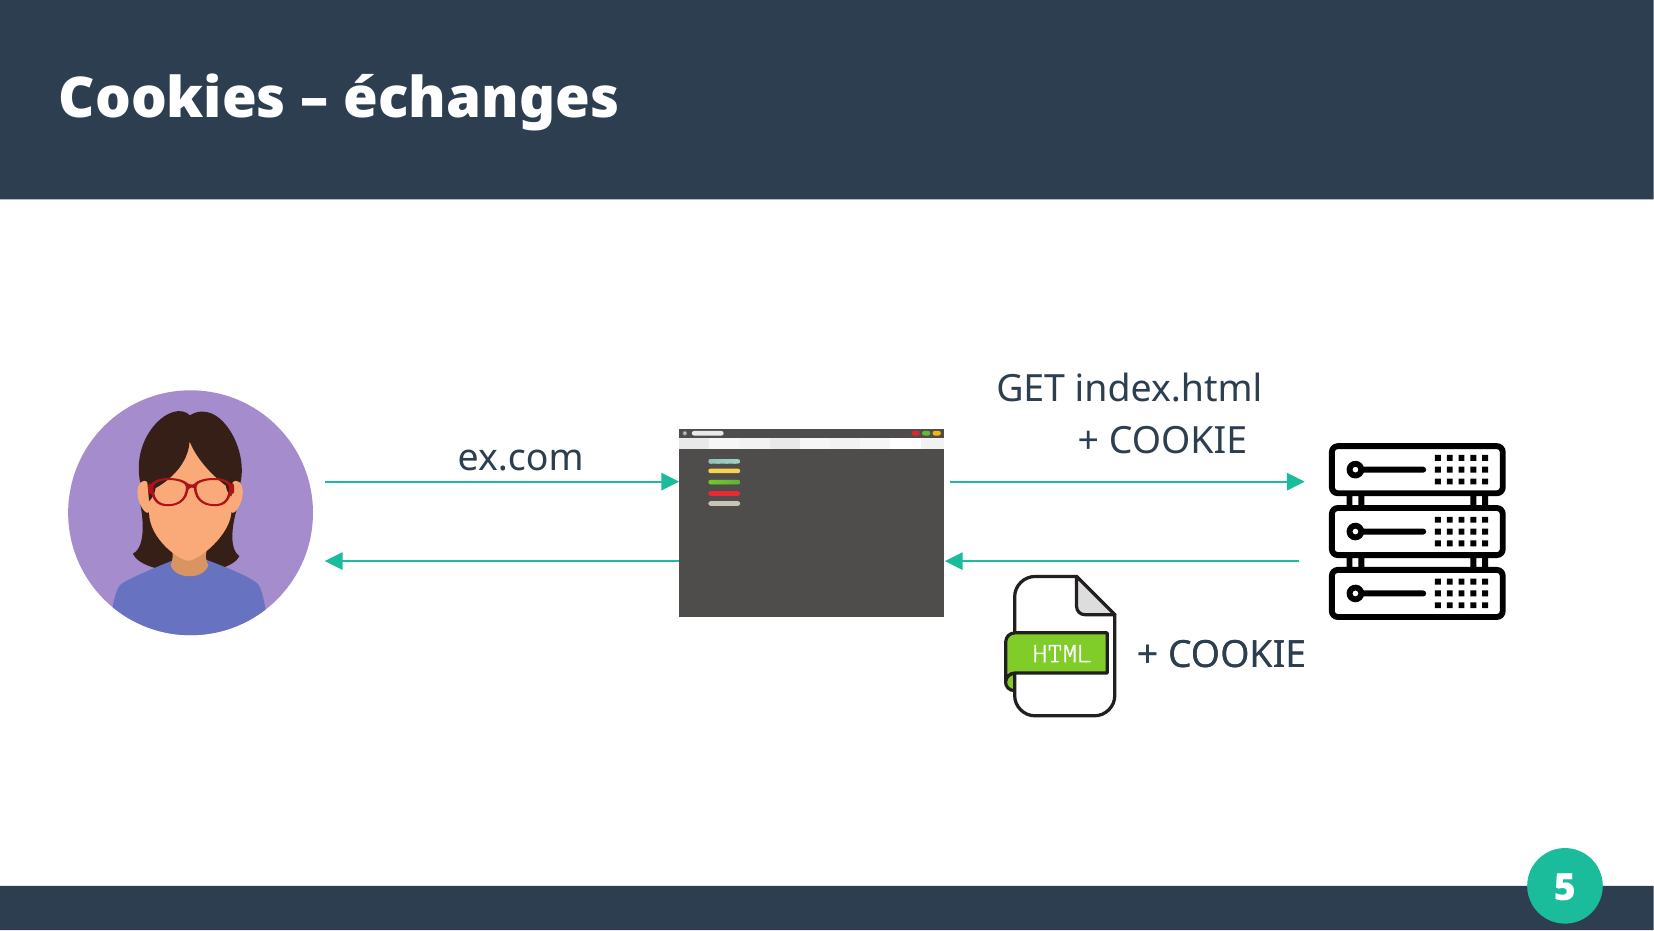

# Cookies – échanges
GET index.html
+ COOKIE
ex.com
+ COOKIE
+ COOKIE